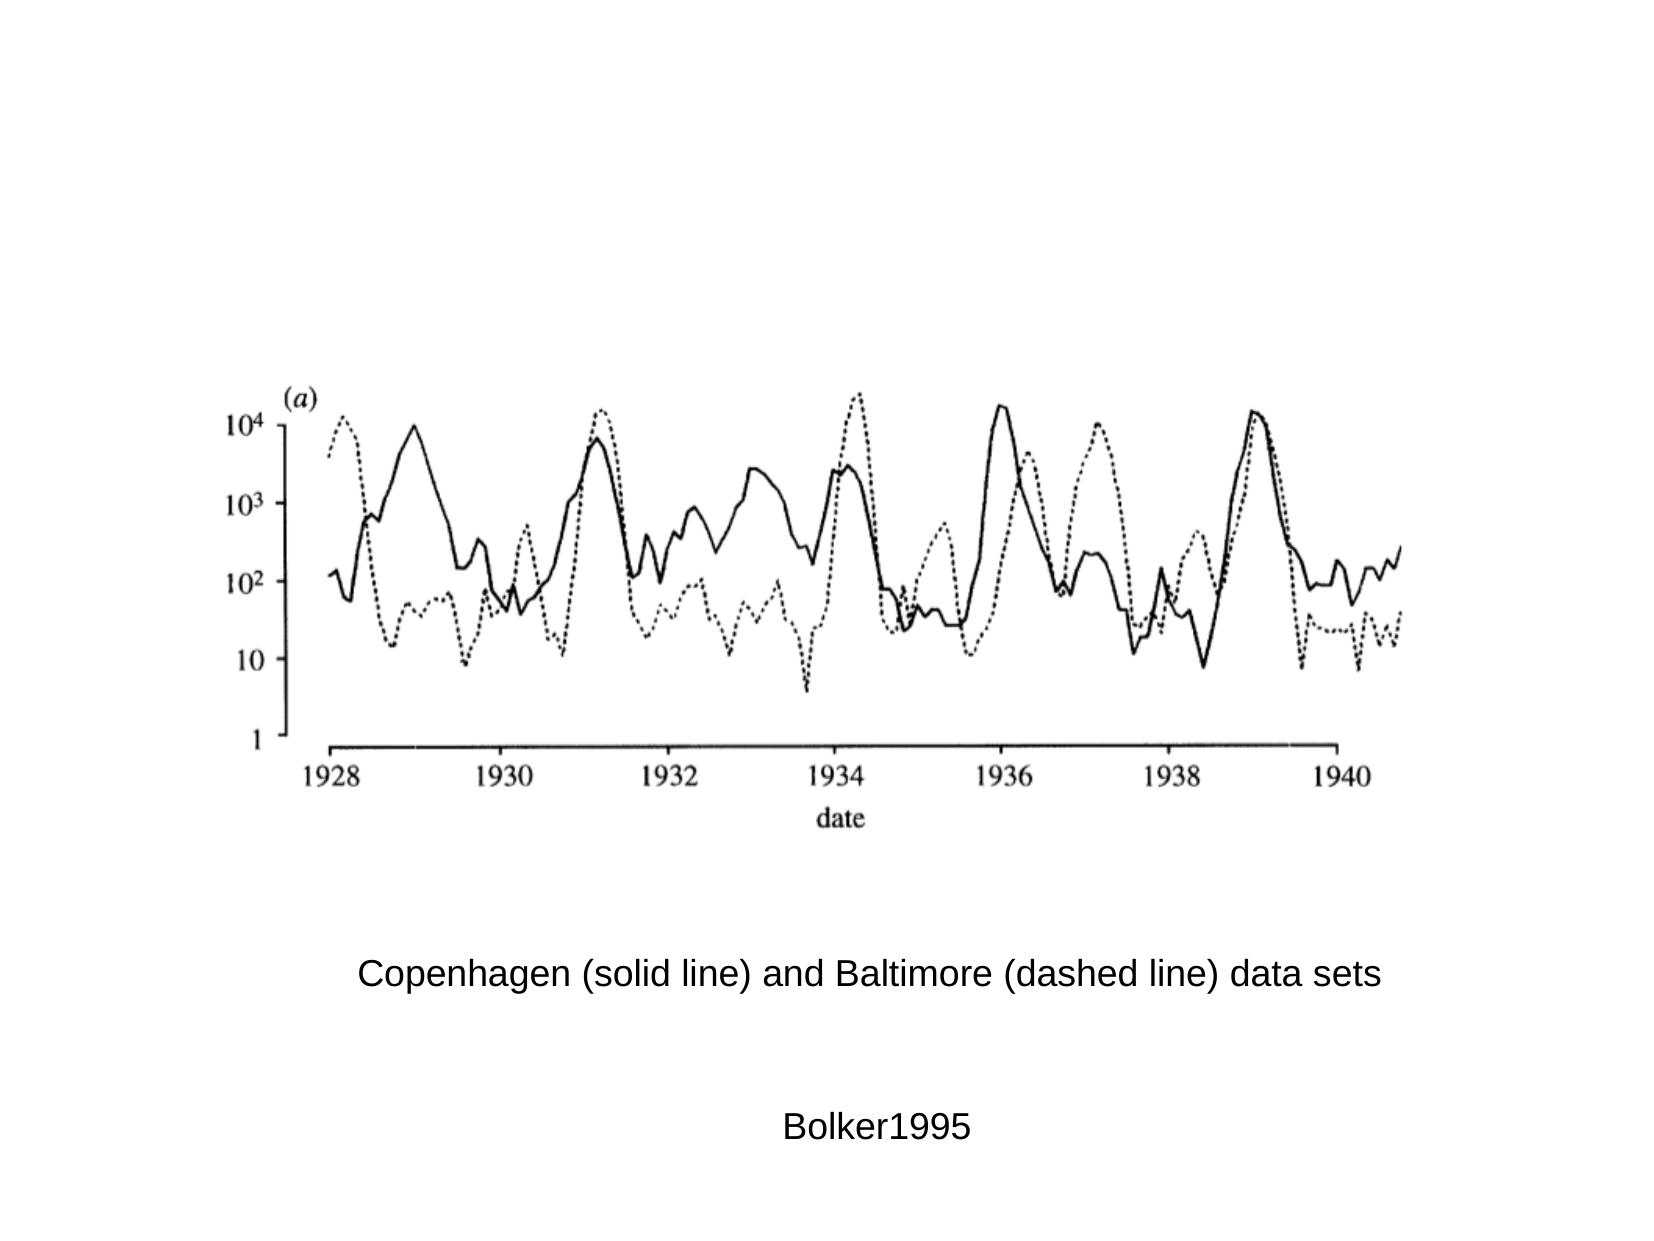

Copenhagen (solid line) and Baltimore (dashed line) data sets
Bolker1995